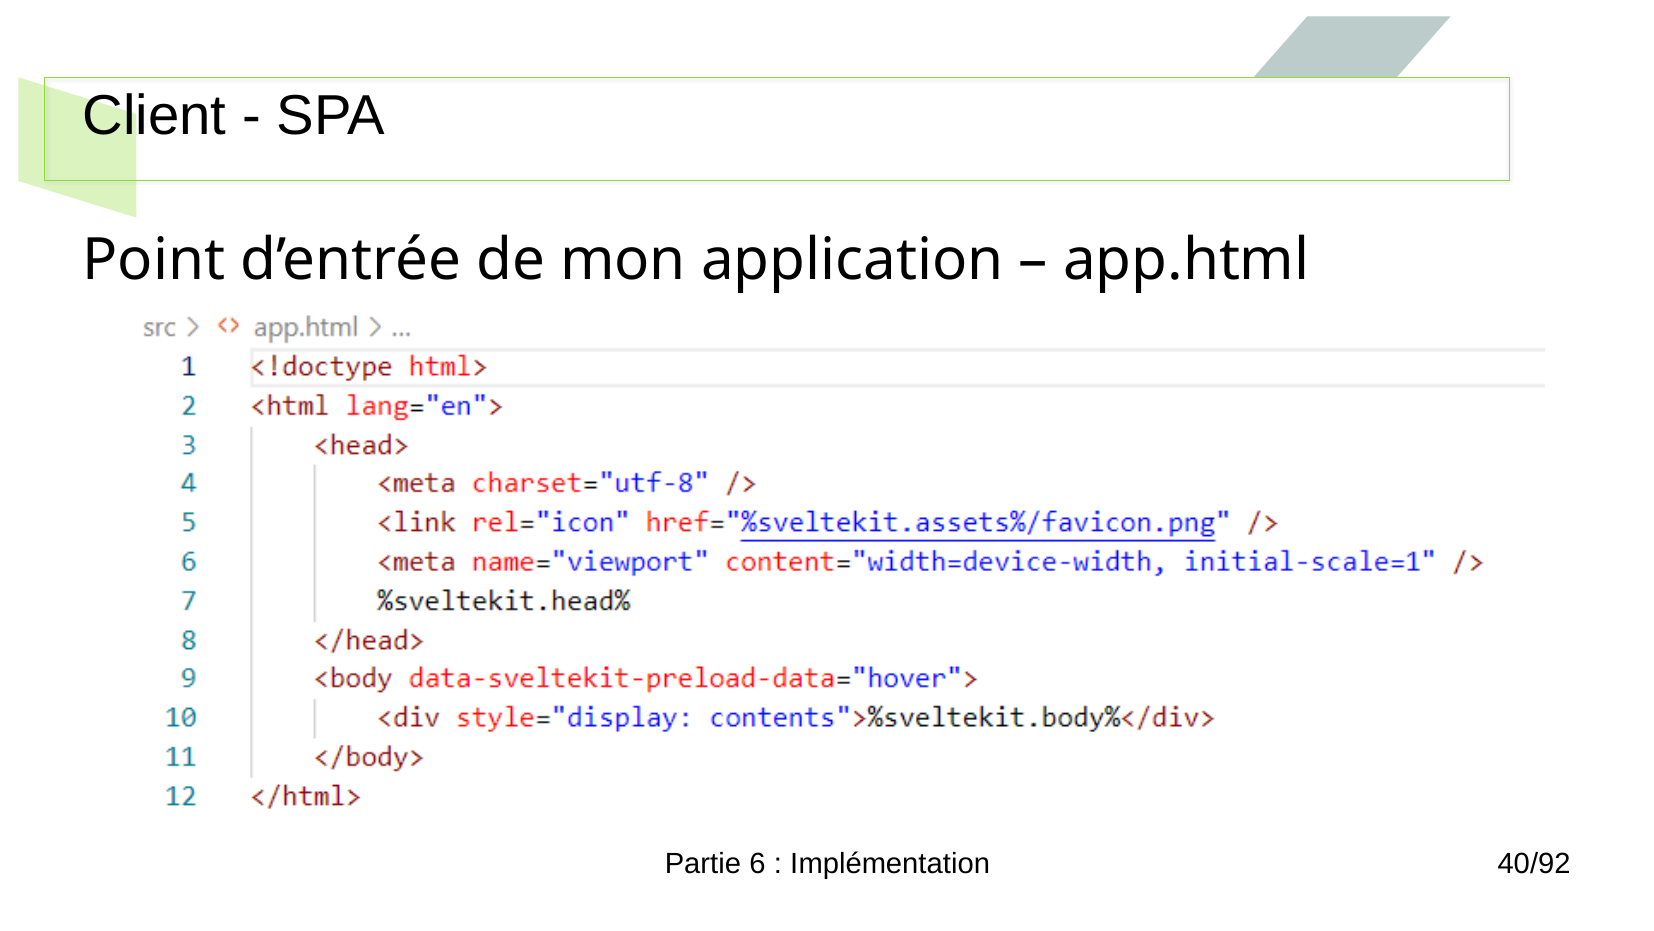

# Client - SPA
Point d’entrée de mon application – app.html
Partie 6 : Implémentation
40